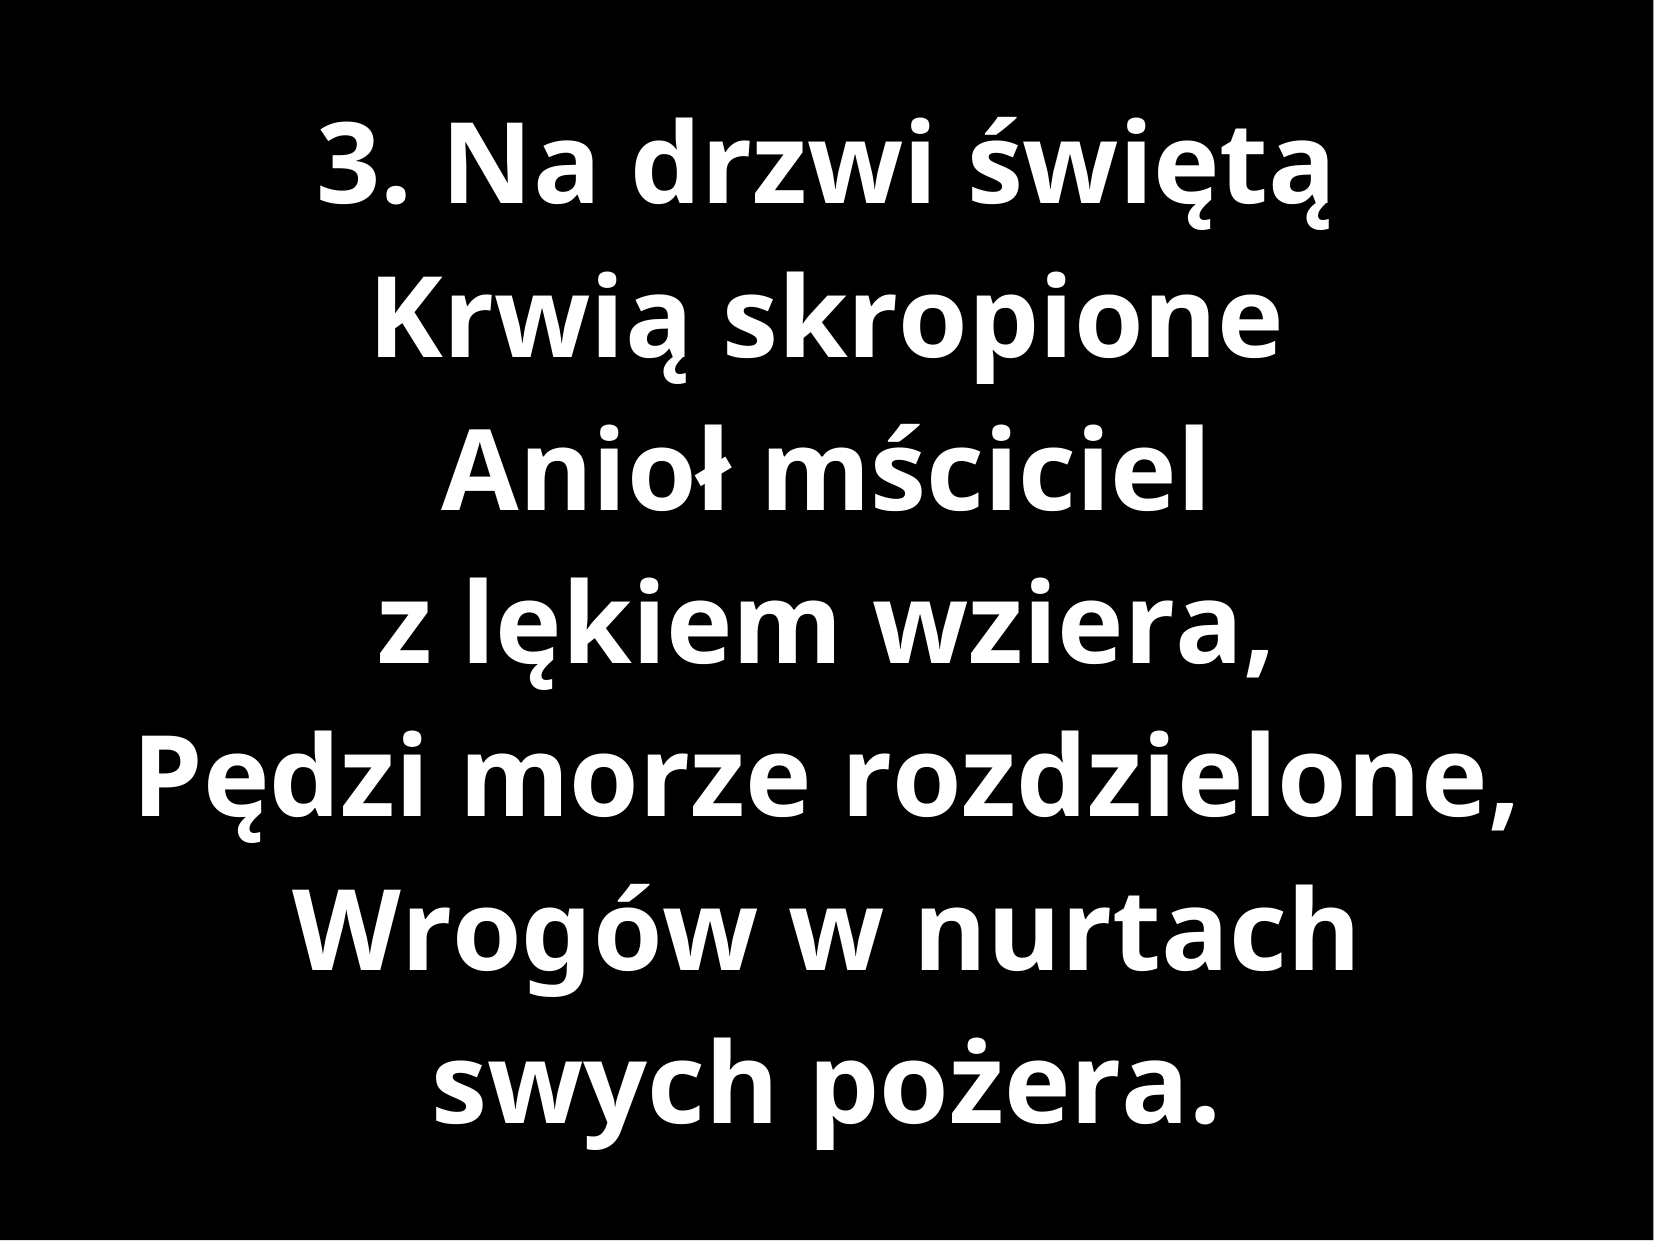

# 3. Na drzwi świętą Krwią skropione Anioł mściciel z lękiem wziera, Pędzi morze rozdzielone, Wrogów w nurtach swych pożera.